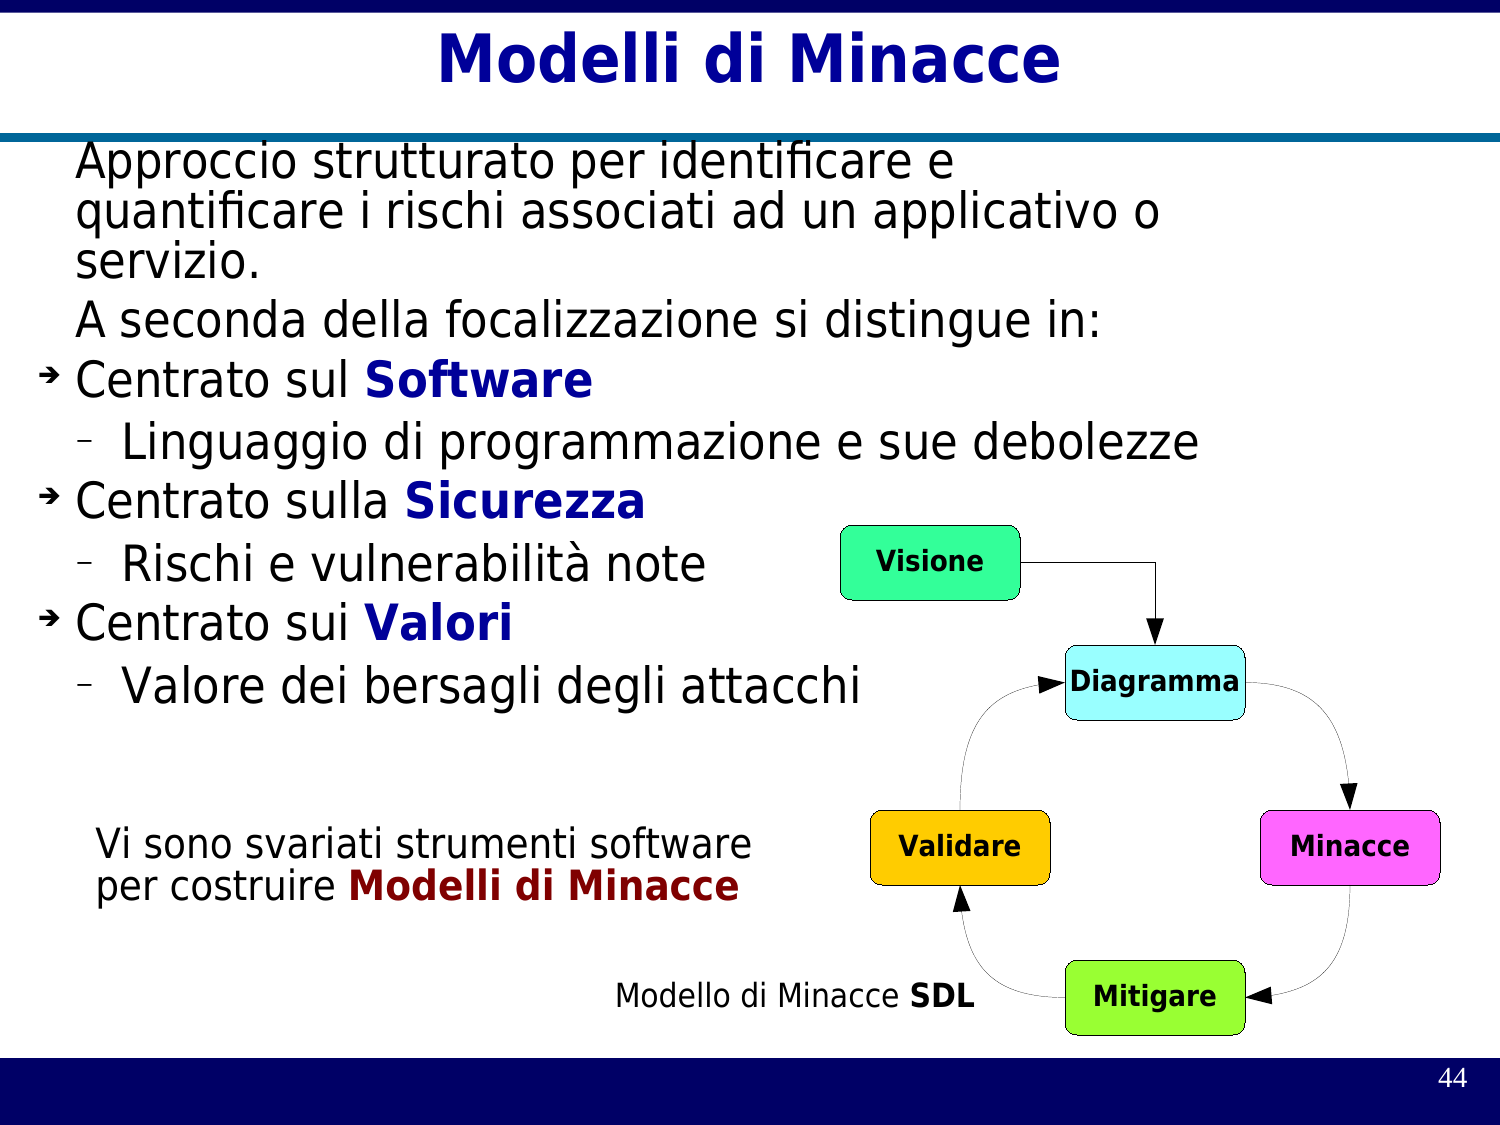

# Modelli di Minacce
Approccio strutturato per identificare e quantificare i rischi associati ad un applicativo o servizio.
A seconda della focalizzazione si distingue in:
Centrato sul Software
Linguaggio di programmazione e sue debolezze
Centrato sulla Sicurezza
Rischi e vulnerabilità note
Centrato sui Valori
Valore dei bersagli degli attacchi
Visione
Diagramma
Validare
Minacce
Vi sono svariati strumenti software
per costruire Modelli di Minacce
Mitigare
Modello di Minacce SDL